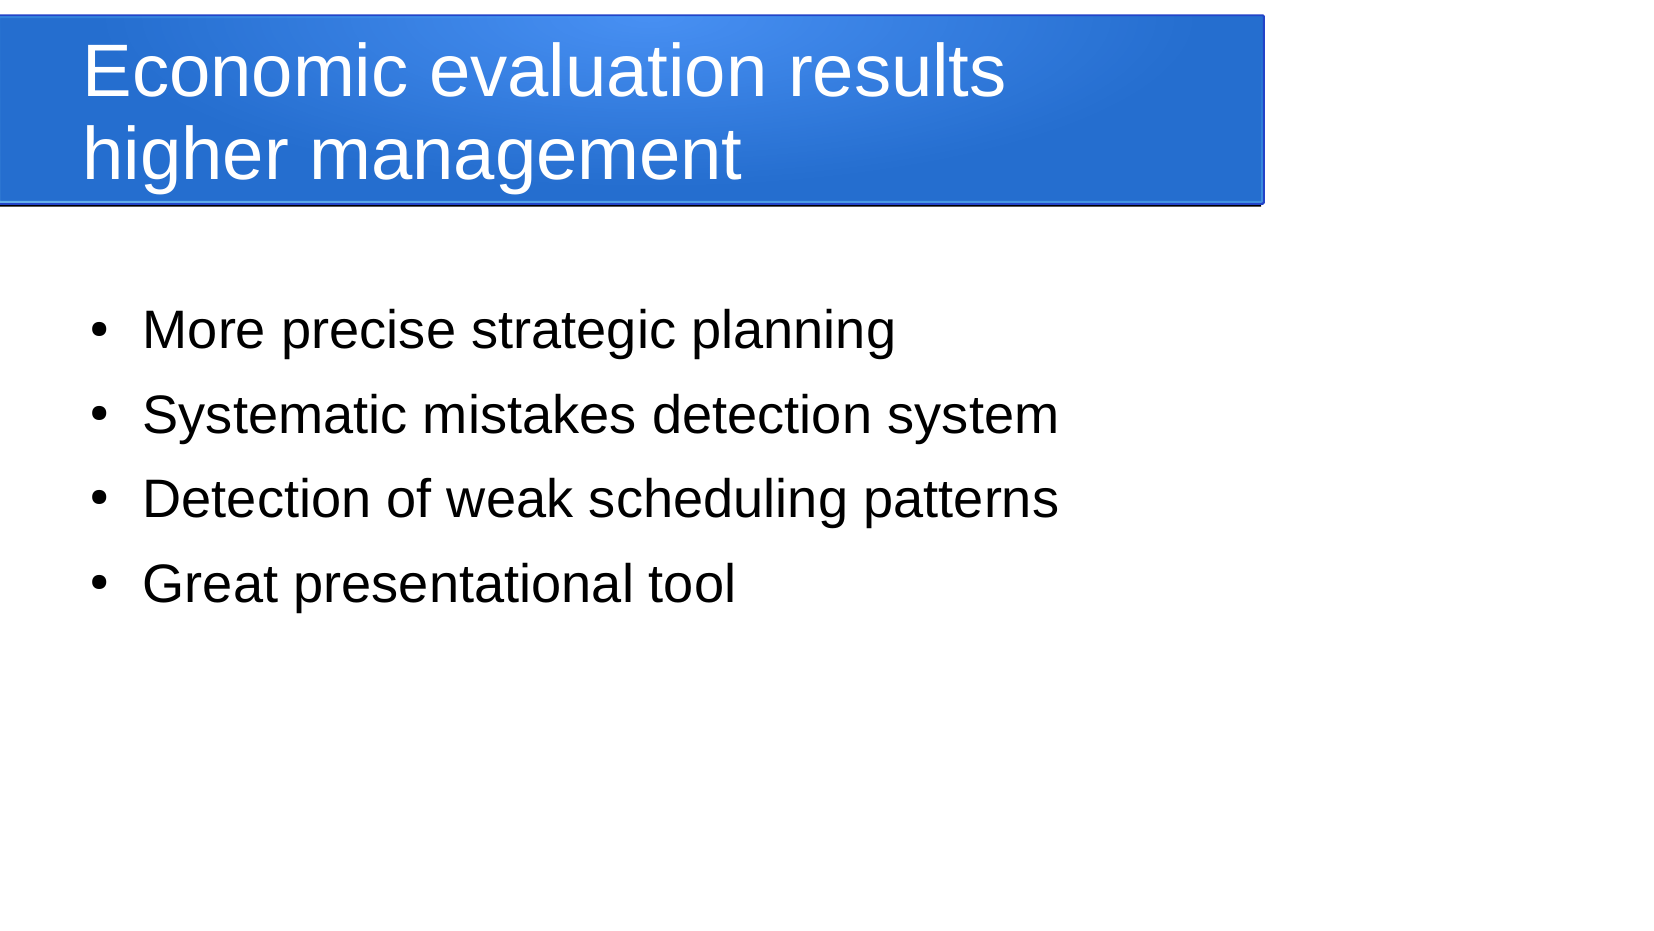

# Economic evaluation results higher management
More precise strategic planning
Systematic mistakes detection system
Detection of weak scheduling patterns
Great presentational tool